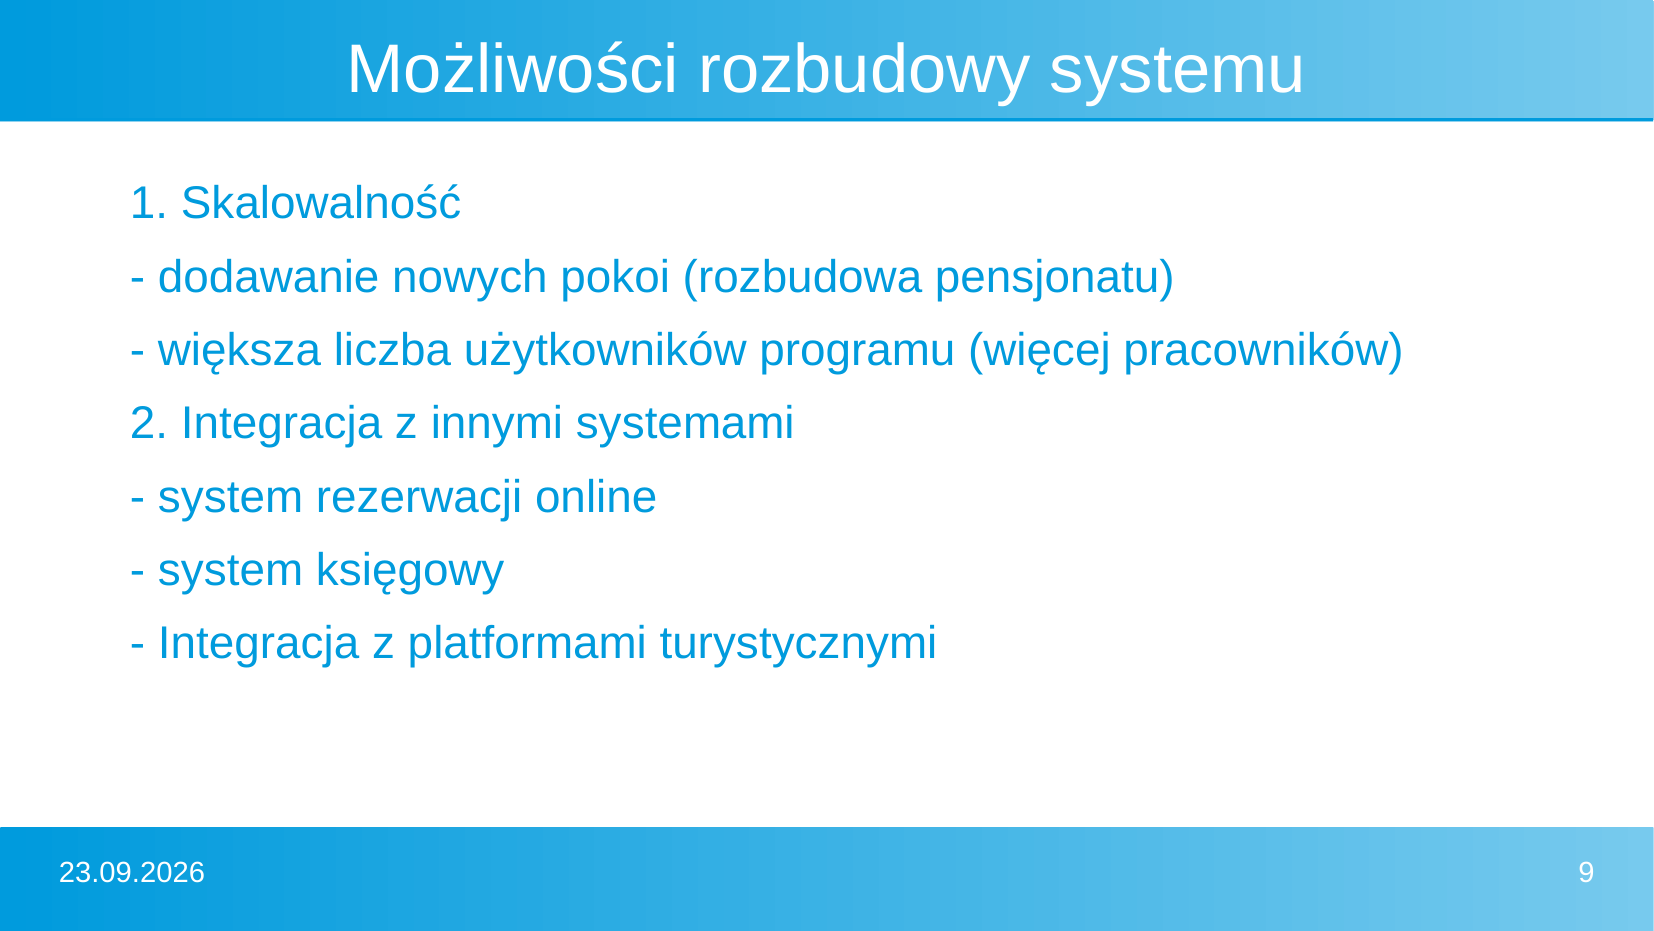

# Możliwości rozbudowy systemu
1. Skalowalność
- dodawanie nowych pokoi (rozbudowa pensjonatu)
- większa liczba użytkowników programu (więcej pracowników)
2. Integracja z innymi systemami
- system rezerwacji online
- system księgowy
- Integracja z platformami turystycznymi
9